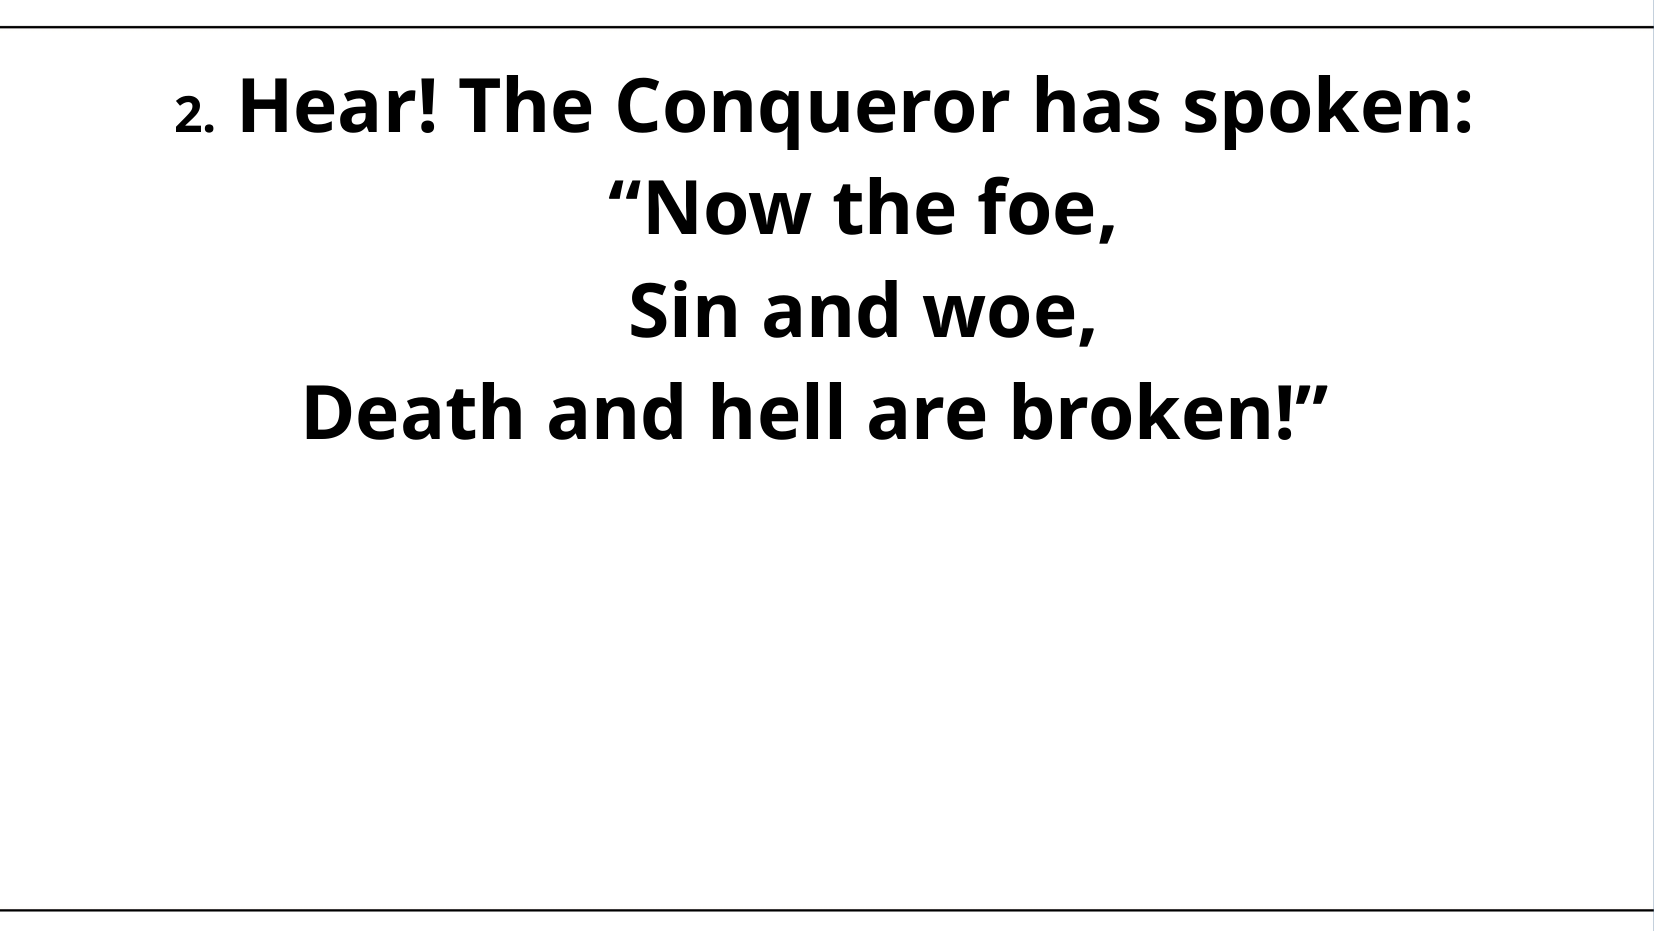

2. Hear! The Conqueror has spoken:
 “Now the foe,
 Sin and woe,
Death and hell are broken!”